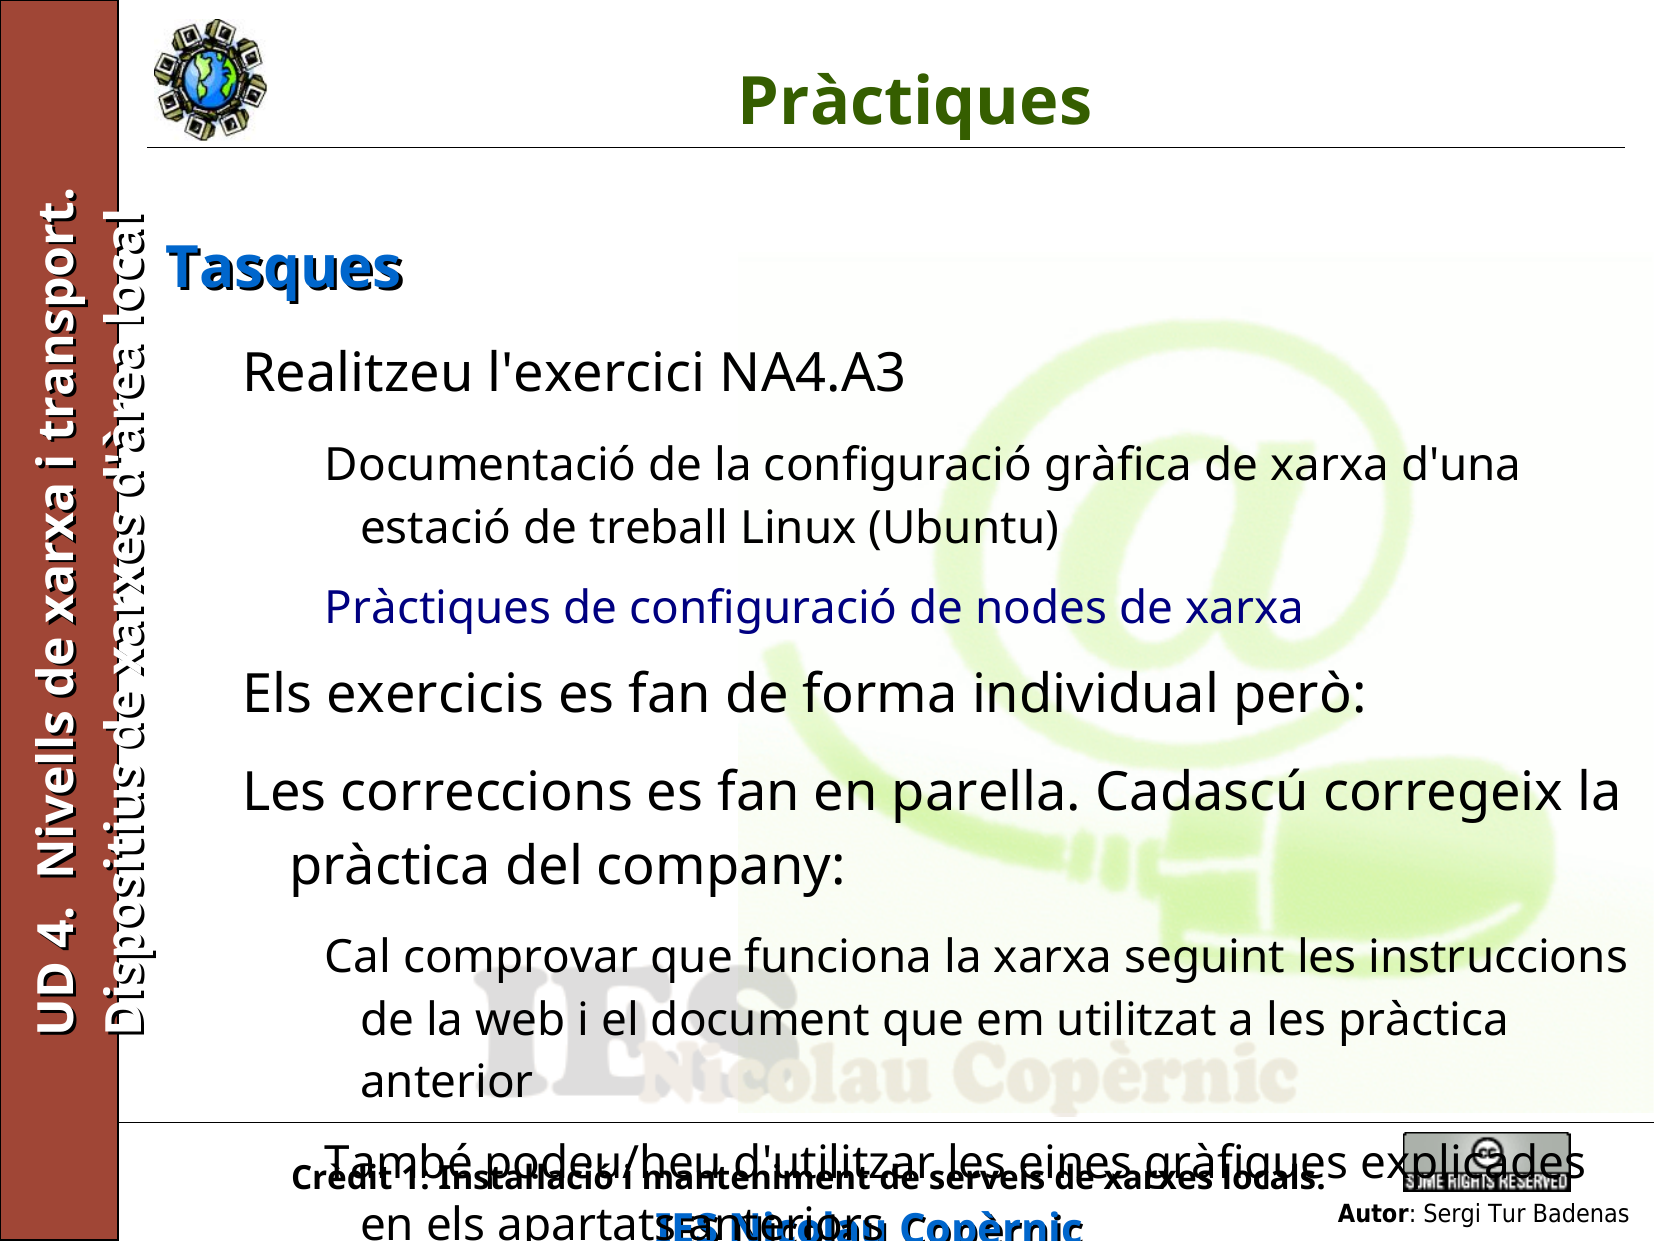

# Pràctiques
Tasques
Realitzeu l'exercici NA4.A3
Documentació de la configuració gràfica de xarxa d'una estació de treball Linux (Ubuntu)
Pràctiques de configuració de nodes de xarxa
Els exercicis es fan de forma individual però:
Les correccions es fan en parella. Cadascú corregeix la pràctica del company:
Cal comprovar que funciona la xarxa seguint les instruccions de la web i el document que em utilitzat a les pràctica anterior
També podeu/heu d'utilitzar les eines gràfiques explicades en els apartats anteriors
Si teniu problemes consulteu l'annex 2 (FAQ)